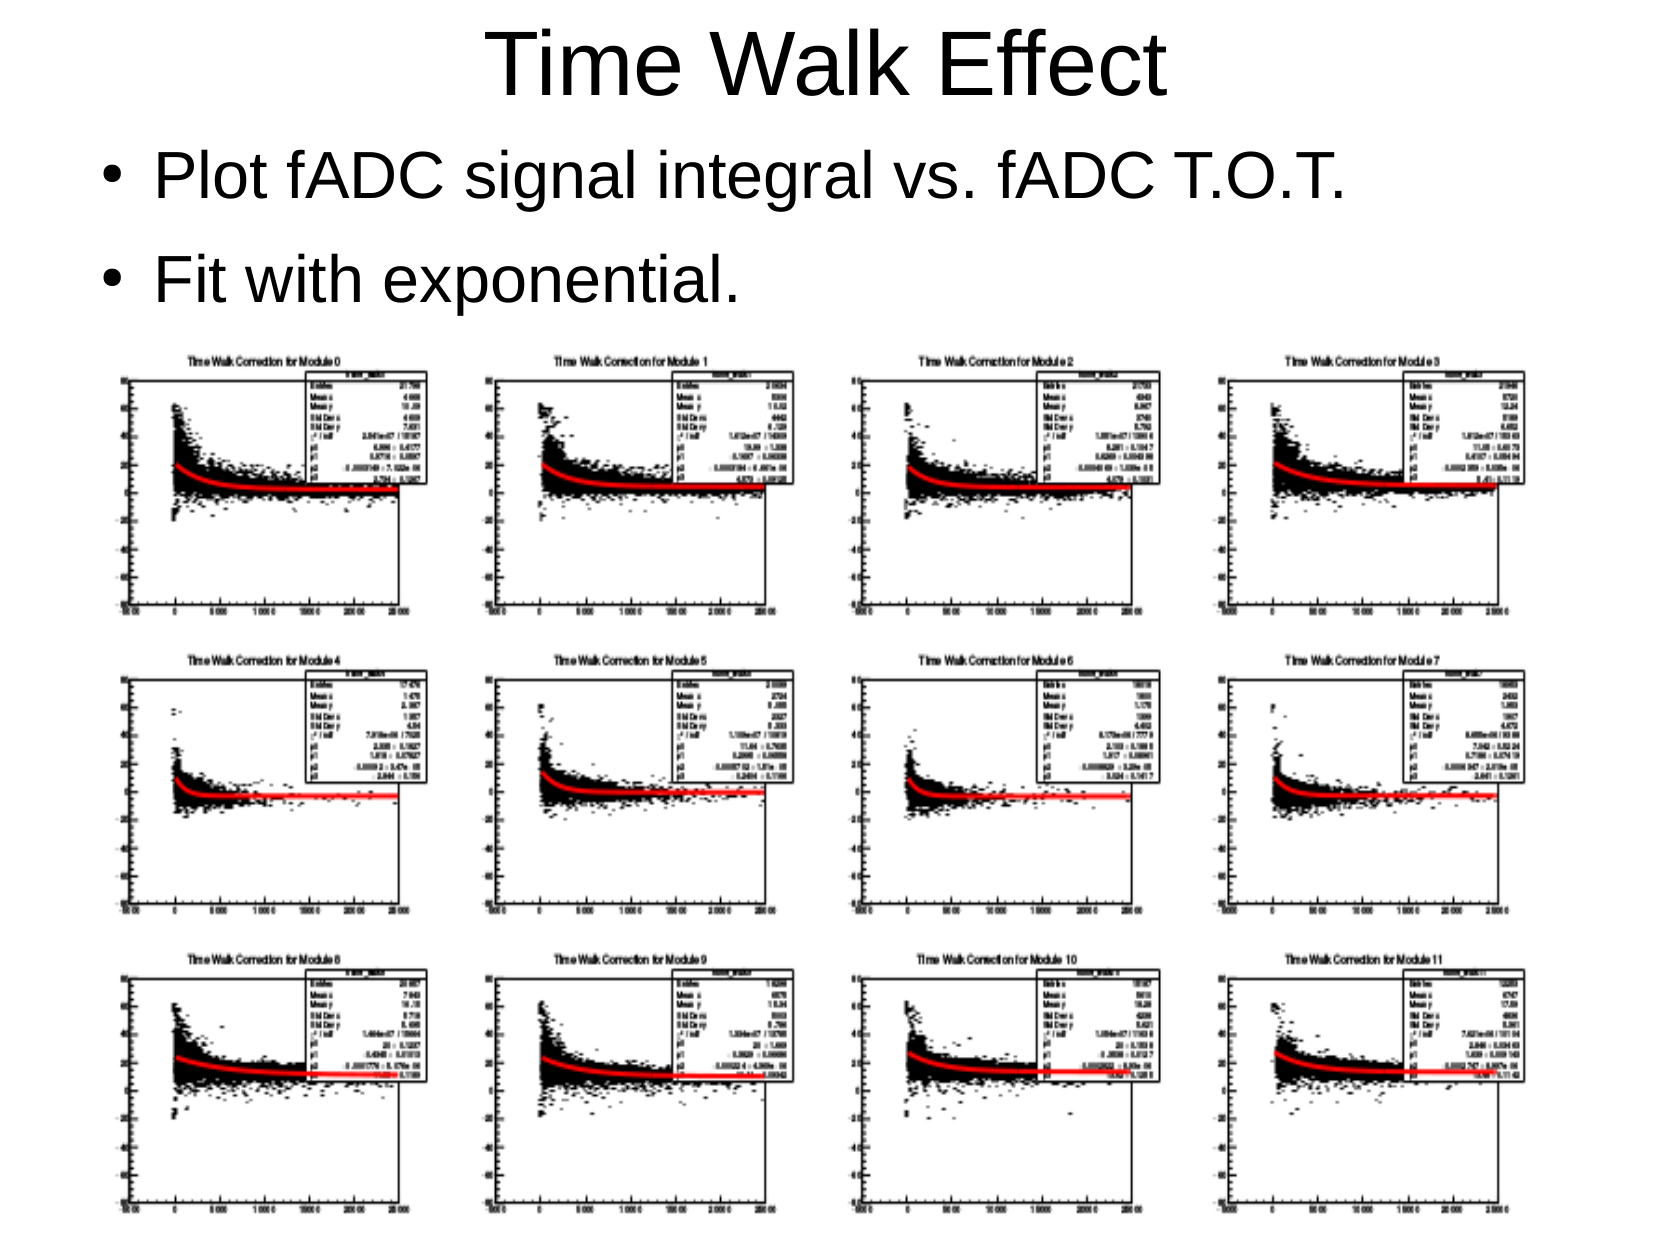

# Time Walk Effect
Plot fADC signal integral vs. fADC T.O.T.
Fit with exponential.